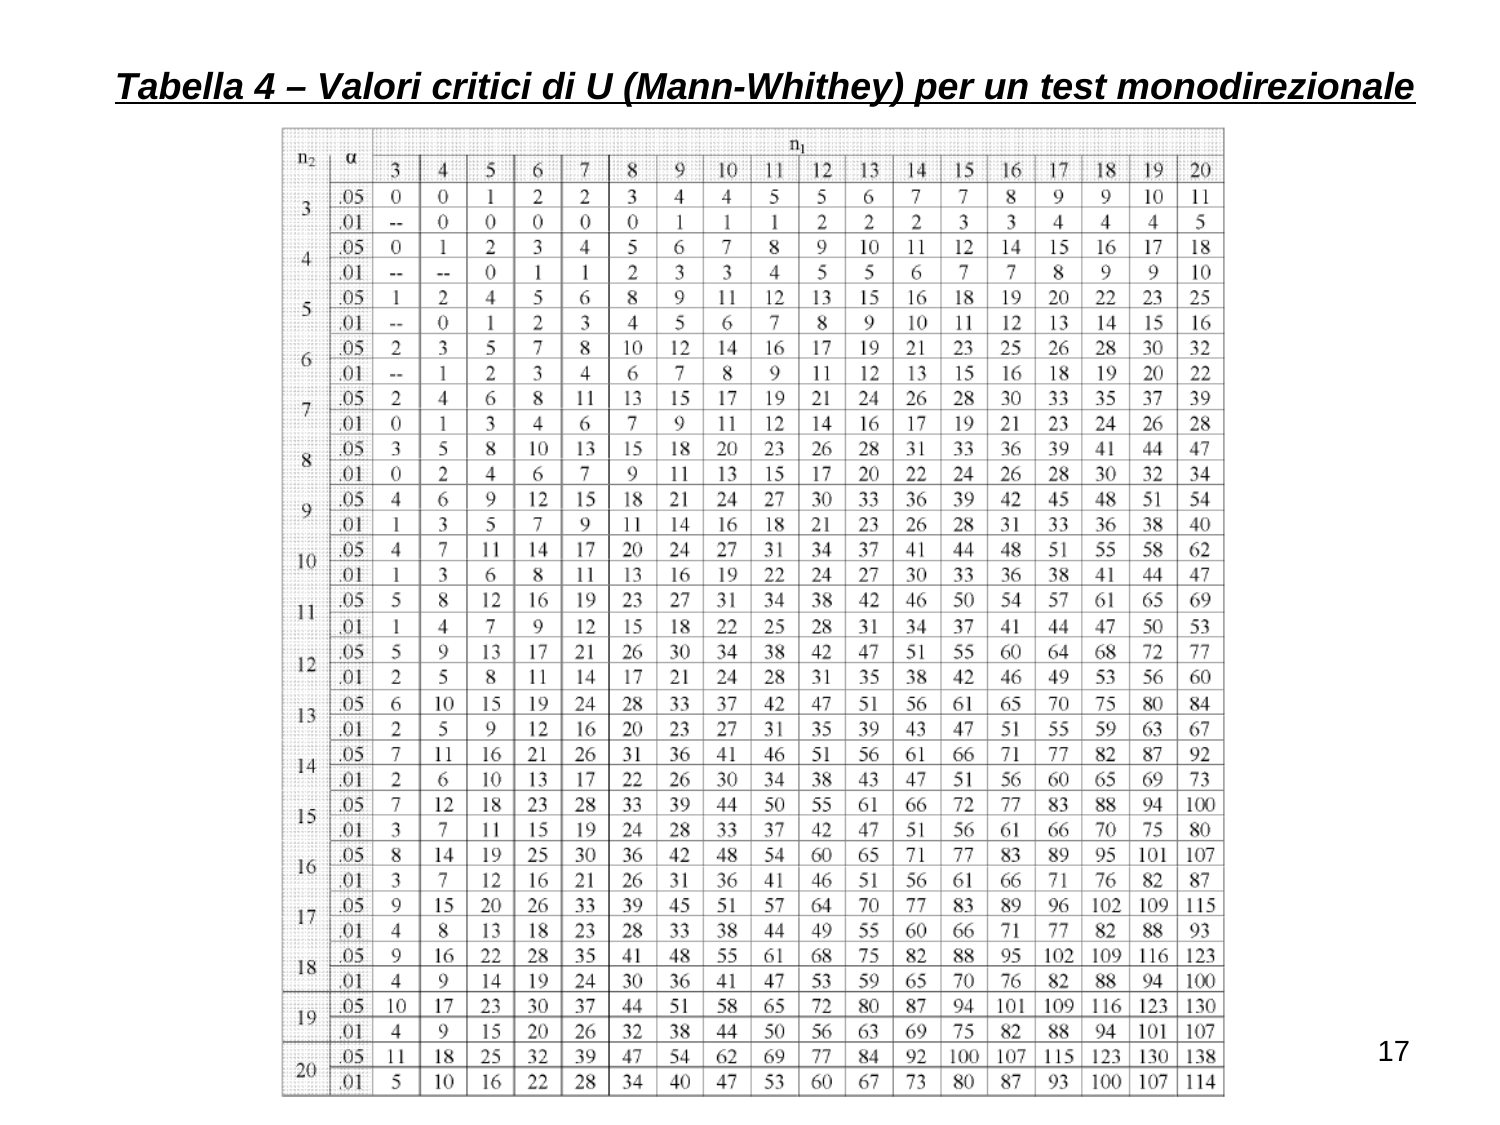

Tabella 4 – Valori critici di U (Mann-Whithey) per un test monodirezionale